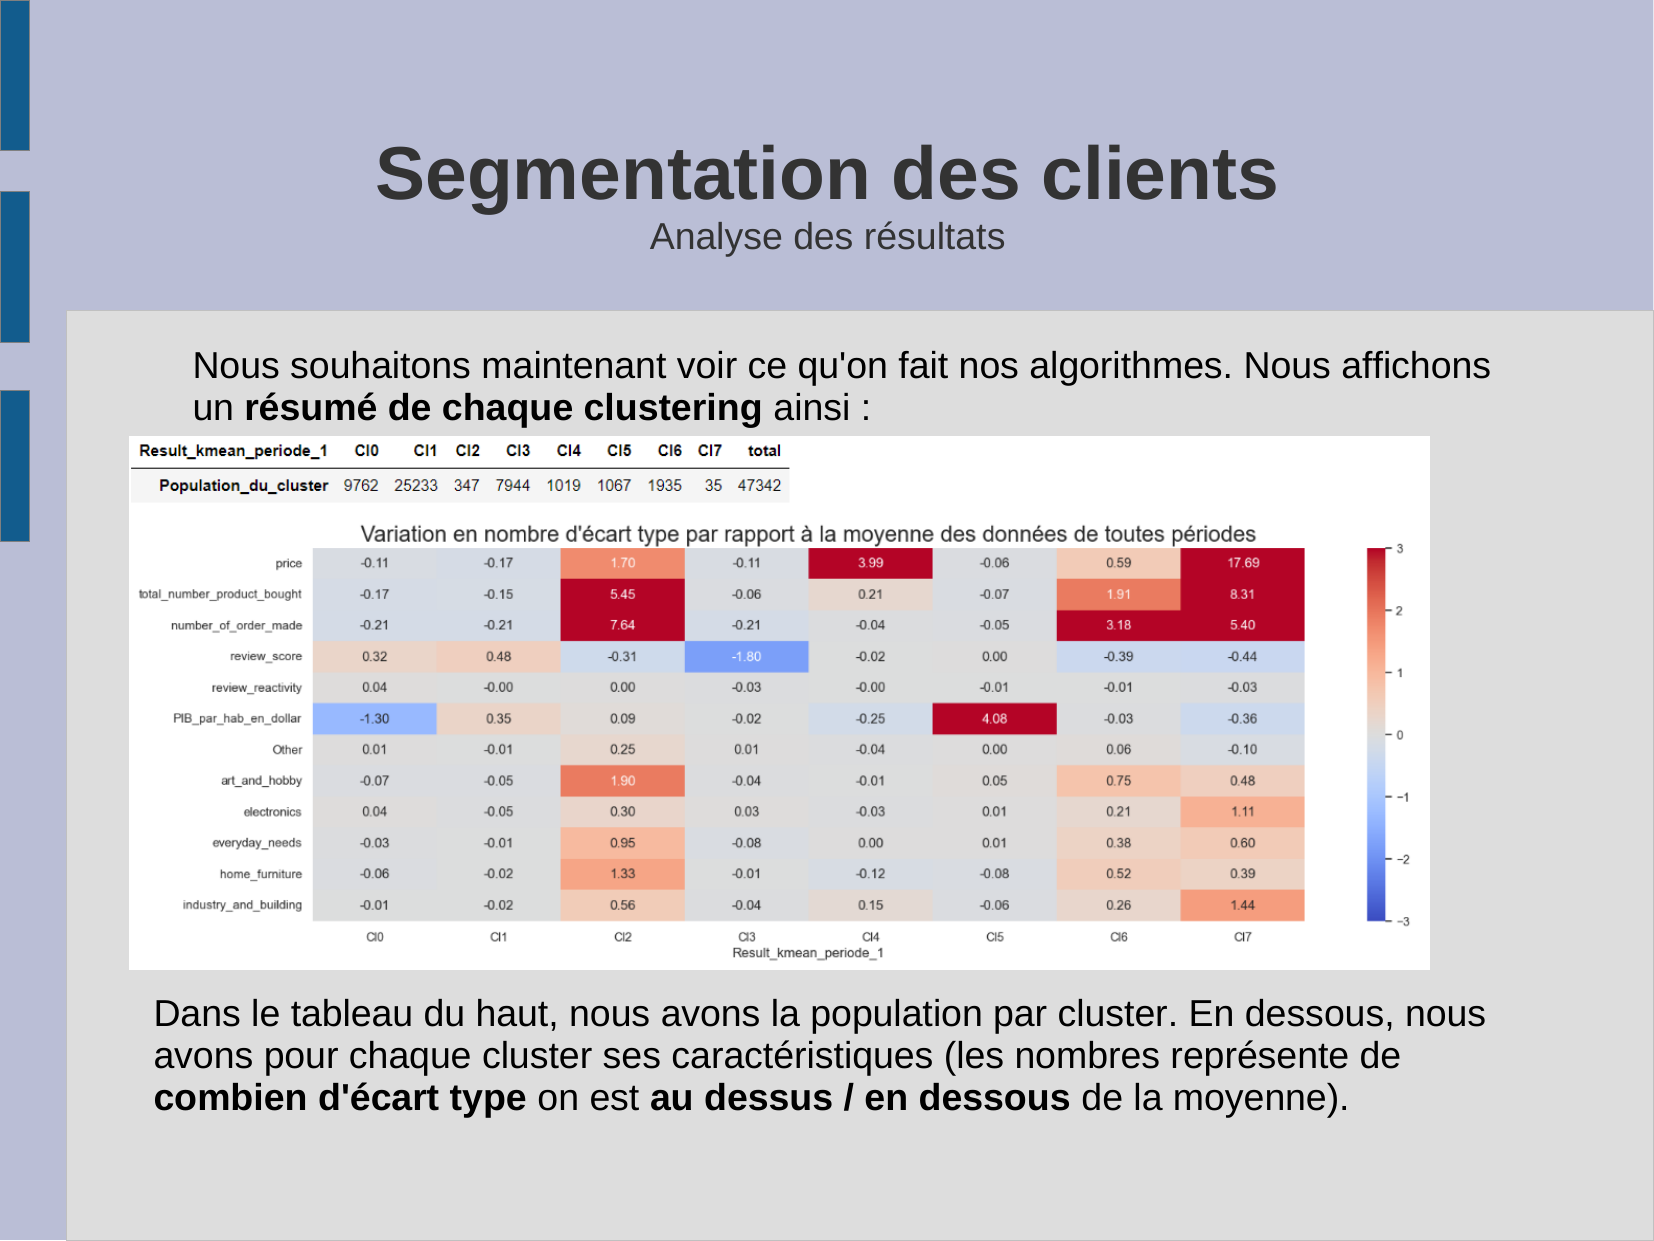

# Segmentation des clients Analyse des résultats
Nous souhaitons maintenant voir ce qu'on fait nos algorithmes. Nous affichons un résumé de chaque clustering ainsi :
Dans le tableau du haut, nous avons la population par cluster. En dessous, nous avons pour chaque cluster ses caractéristiques (les nombres représente de combien d'écart type on est au dessus / en dessous de la moyenne).